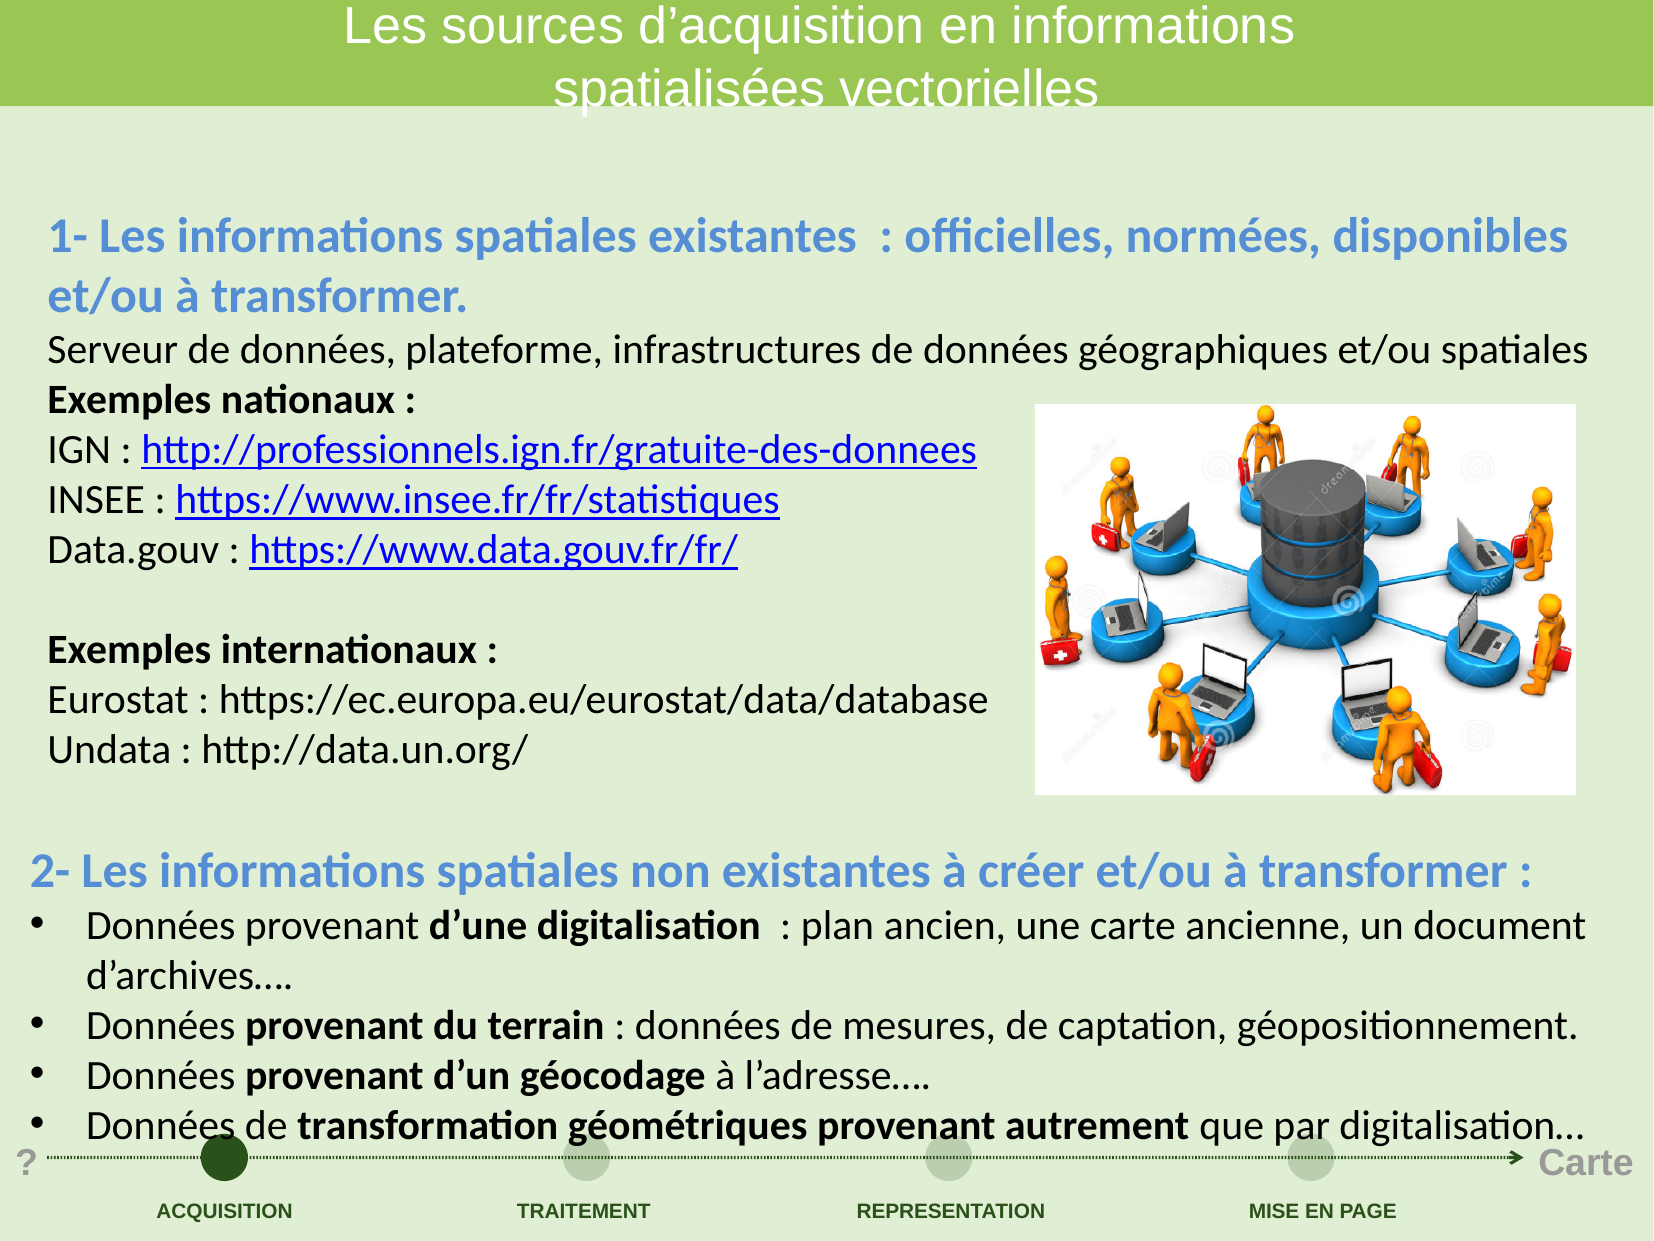

# Les sources d’acquisition en informations spatialisées vectorielles
1- Les informations spatiales existantes : officielles, normées, disponibles et/ou à transformer.
Serveur de données, plateforme, infrastructures de données géographiques et/ou spatiales
Exemples nationaux :
IGN : http://professionnels.ign.fr/gratuite-des-donnees
INSEE : https://www.insee.fr/fr/statistiques
Data.gouv : https://www.data.gouv.fr/fr/
Exemples internationaux :
Eurostat : https://ec.europa.eu/eurostat/data/database
Undata : http://data.un.org/
2- Les informations spatiales non existantes à créer et/ou à transformer :
Données provenant d’une digitalisation : plan ancien, une carte ancienne, un document d’archives….
Données provenant du terrain : données de mesures, de captation, géopositionnement.
Données provenant d’un géocodage à l’adresse….
Données de transformation géométriques provenant autrement que par digitalisation…
?
Carte
ACQUISITION
TRAITEMENT
REPRESENTATION
MISE EN PAGE